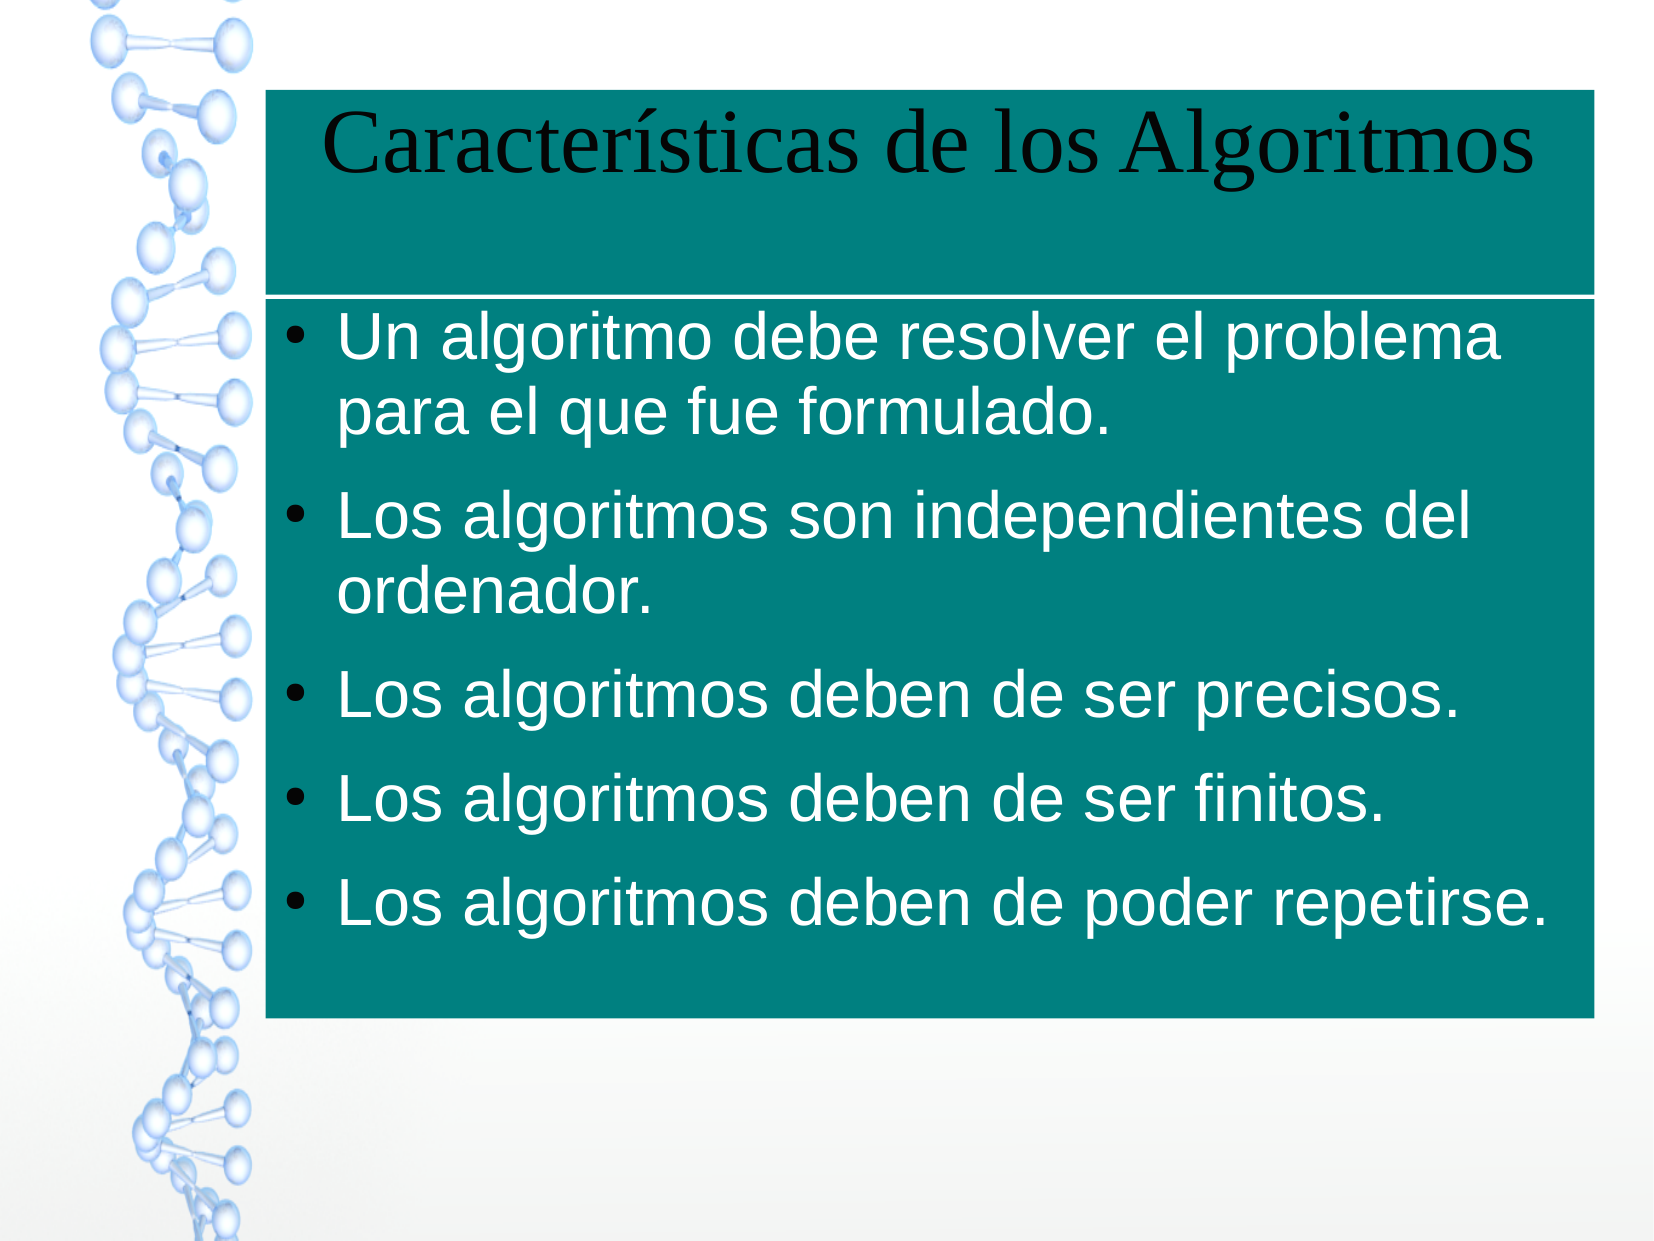

# Características de los Algoritmos
Un algoritmo debe resolver el problema para el que fue formulado.
Los algoritmos son independientes del ordenador.
Los algoritmos deben de ser precisos.
Los algoritmos deben de ser finitos.
Los algoritmos deben de poder repetirse.